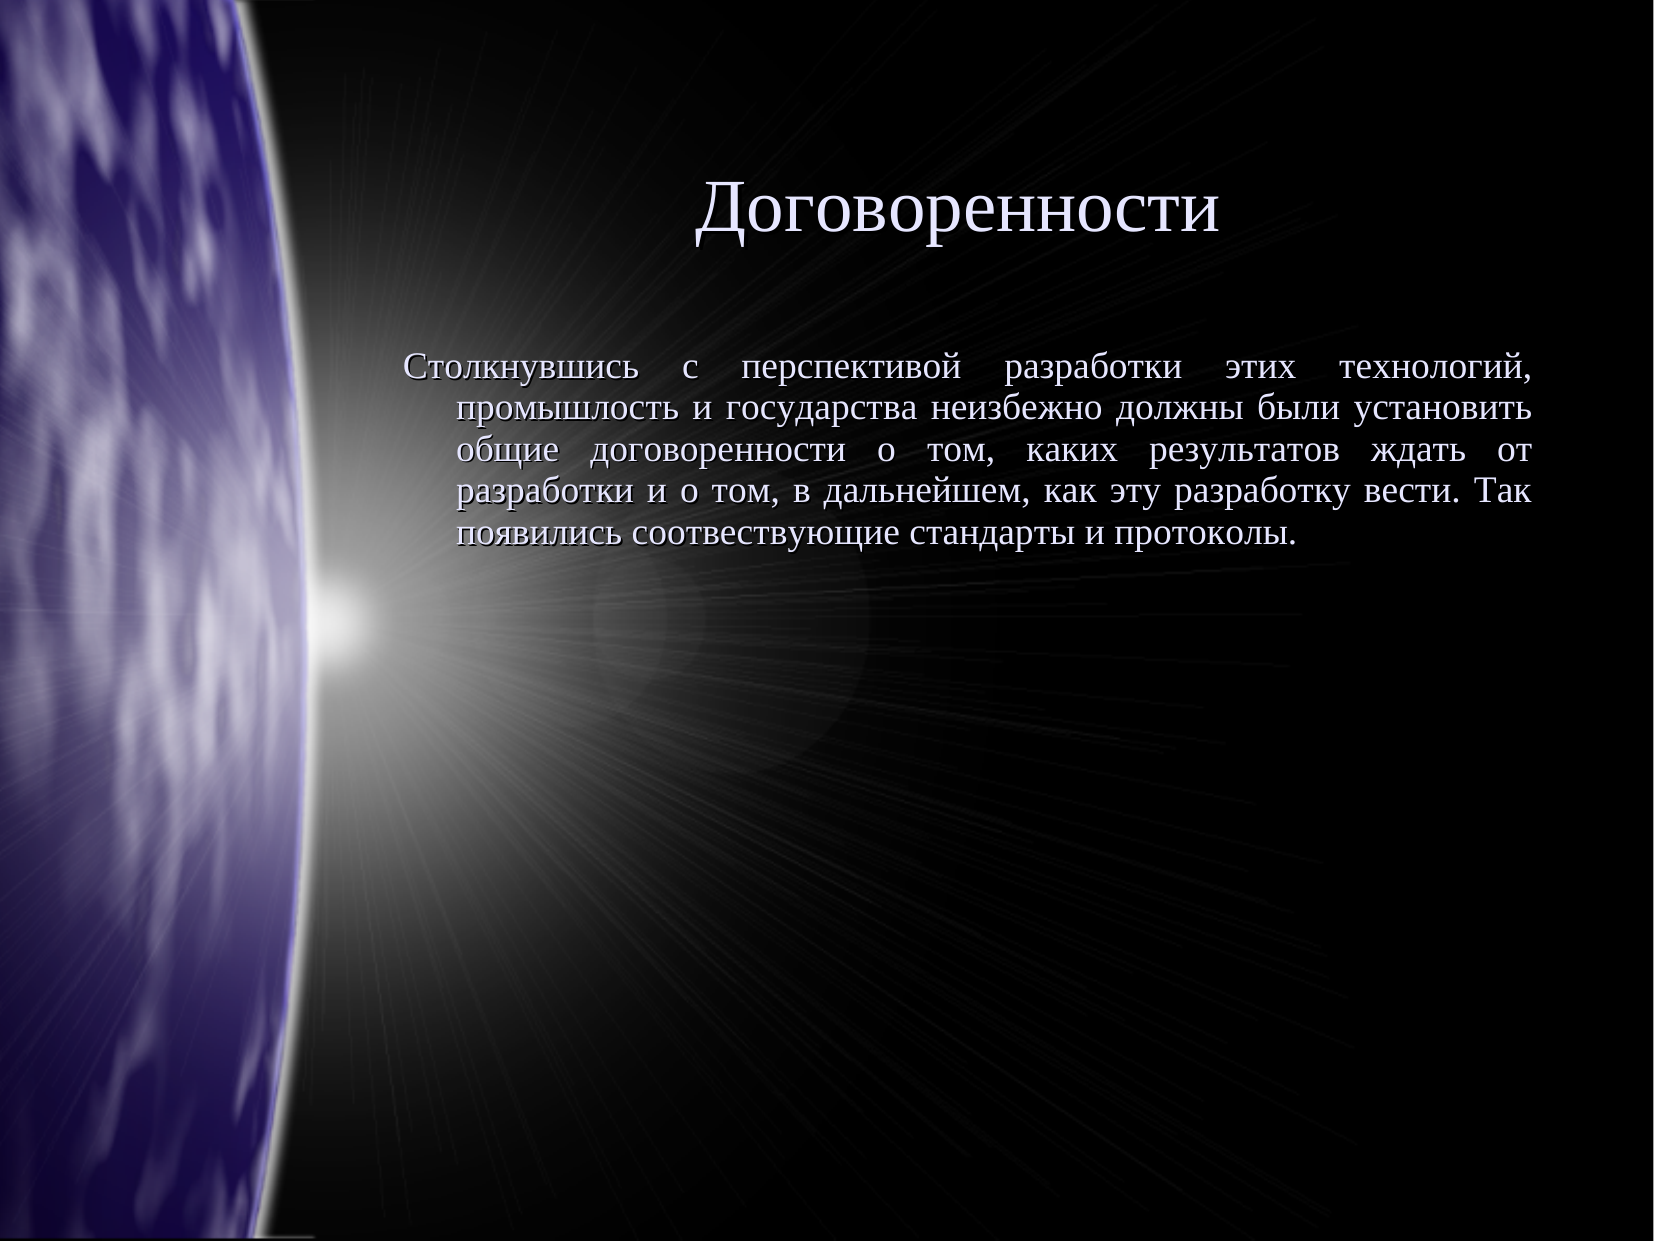

# Договоренности
Столкнувшись с перспективой разработки этих технологий, промышлость и государства неизбежно должны были установить общие договоренности о том, каких результатов ждать от разработки и о том, в дальнейшем, как эту разработку вести. Так появились соотвествующие стандарты и протоколы.